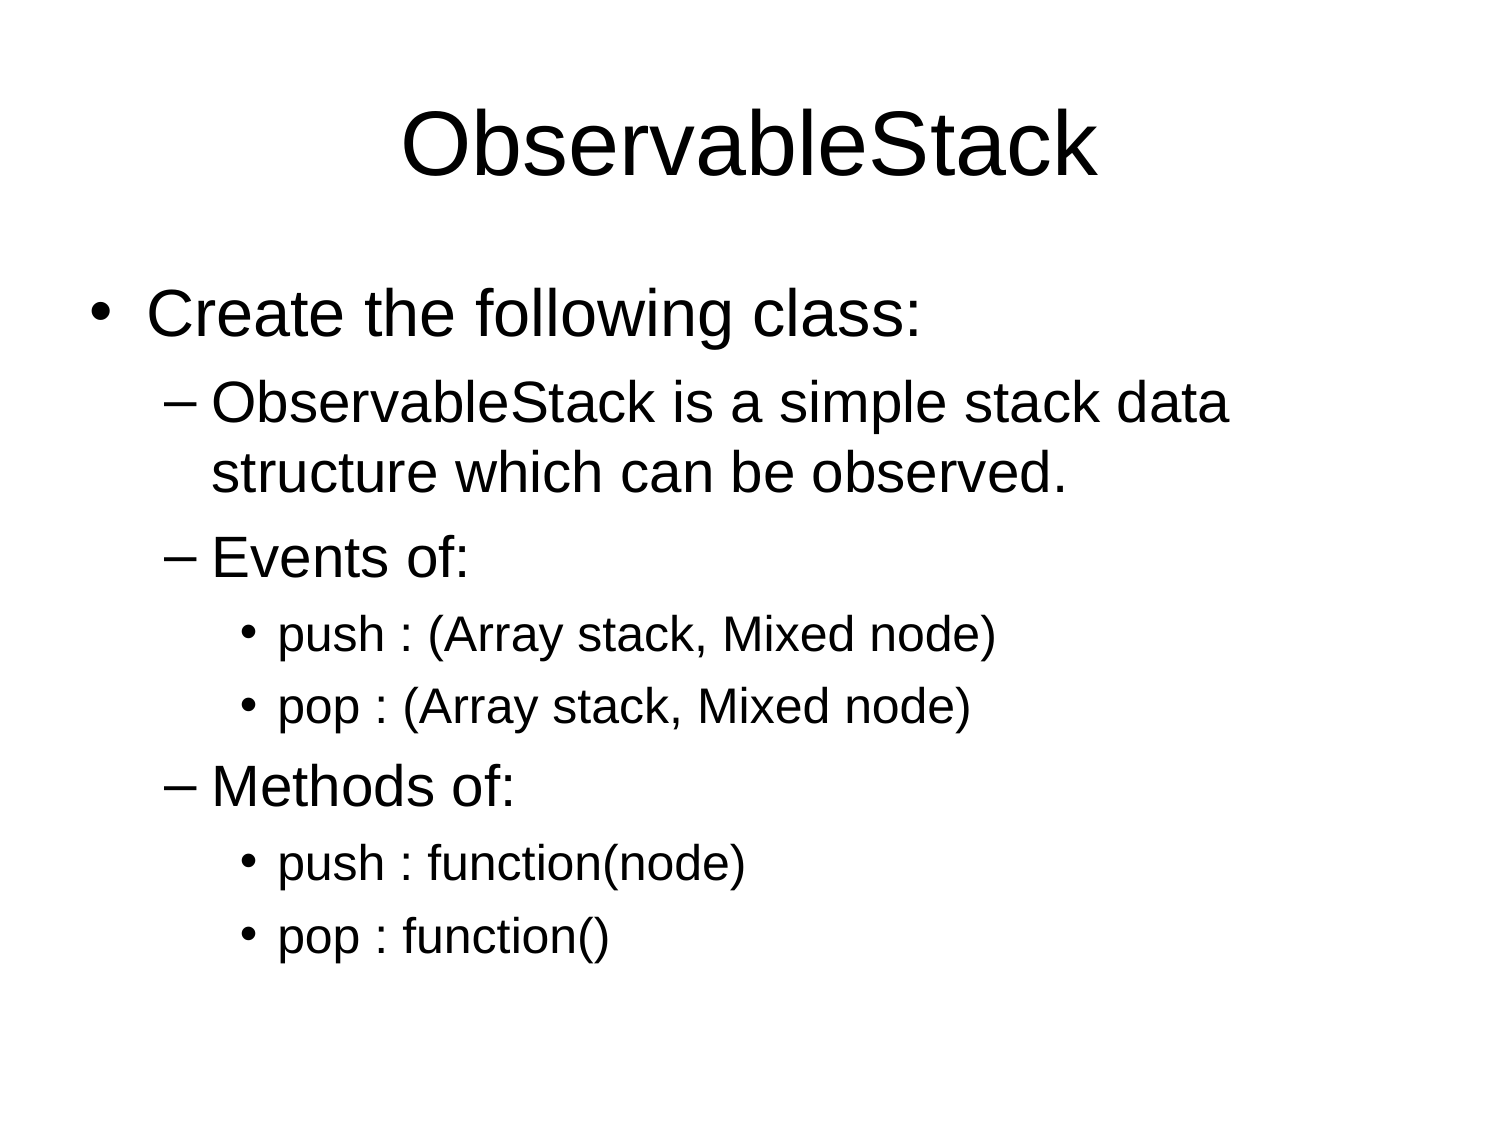

# ObservableStack
Create the following class:
ObservableStack is a simple stack data structure which can be observed.
Events of:
push : (Array stack, Mixed node)
pop : (Array stack, Mixed node)
Methods of:
push : function(node)
pop : function()